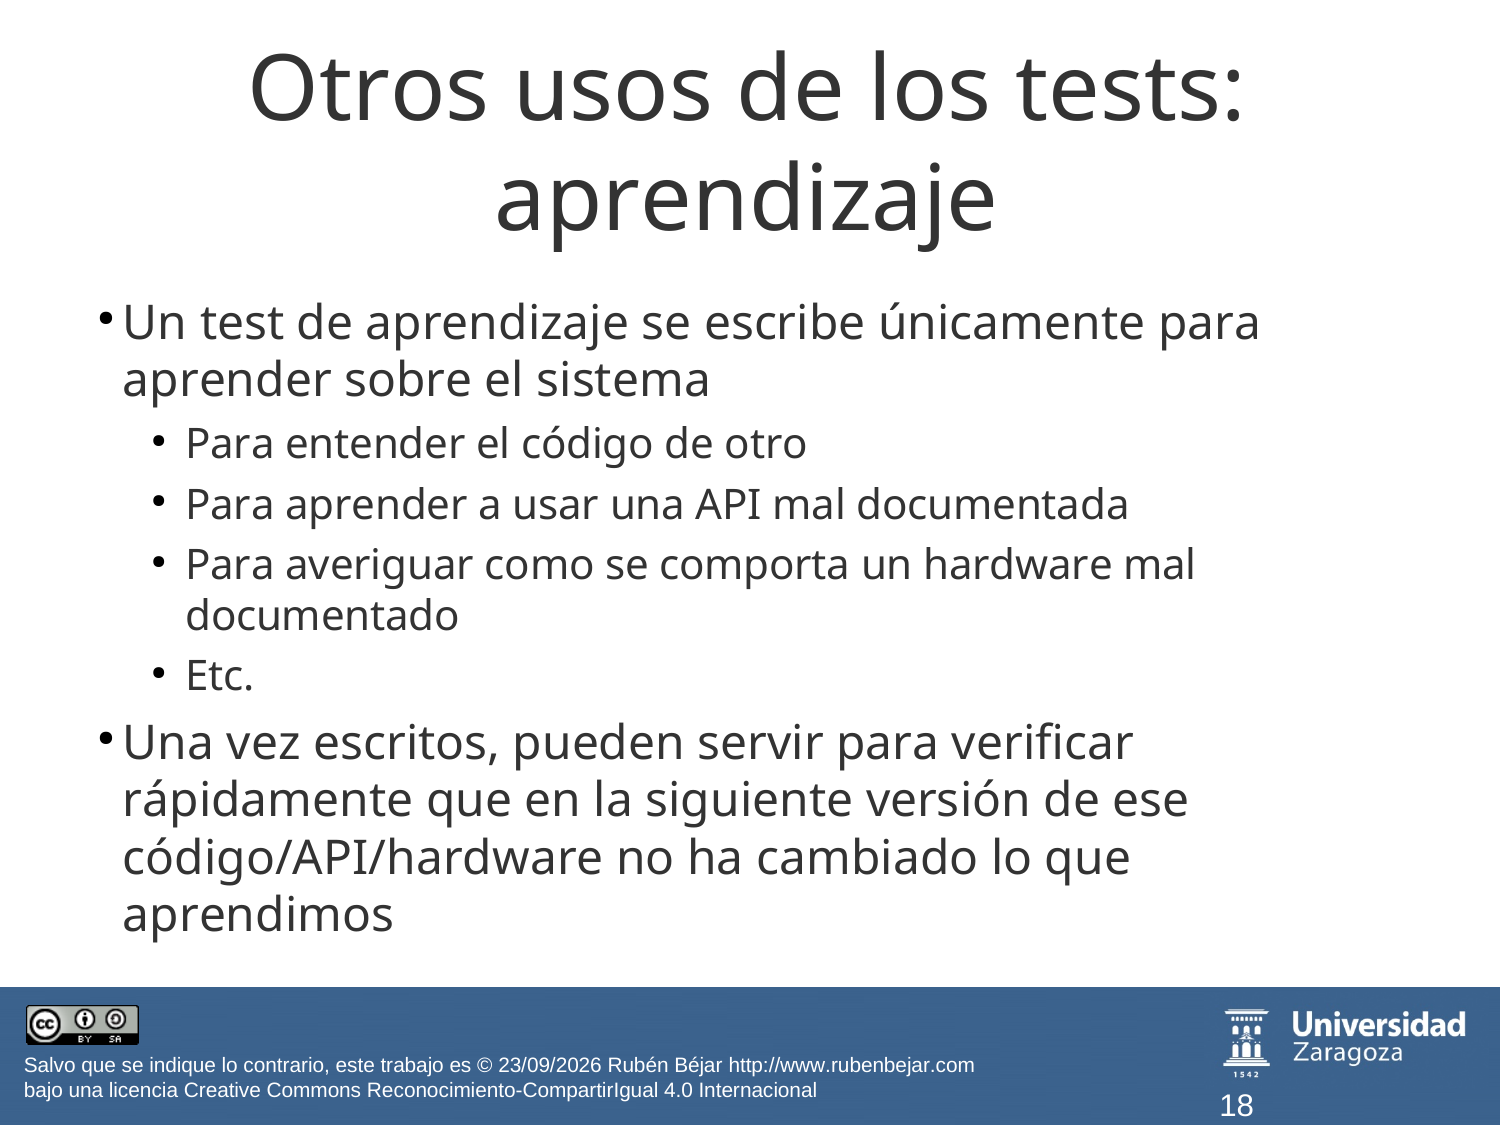

# Otros usos de los tests: aprendizaje
Un test de aprendizaje se escribe únicamente para aprender sobre el sistema
Para entender el código de otro
Para aprender a usar una API mal documentada
Para averiguar como se comporta un hardware mal documentado
Etc.
Una vez escritos, pueden servir para verificar rápidamente que en la siguiente versión de ese código/API/hardware no ha cambiado lo que aprendimos